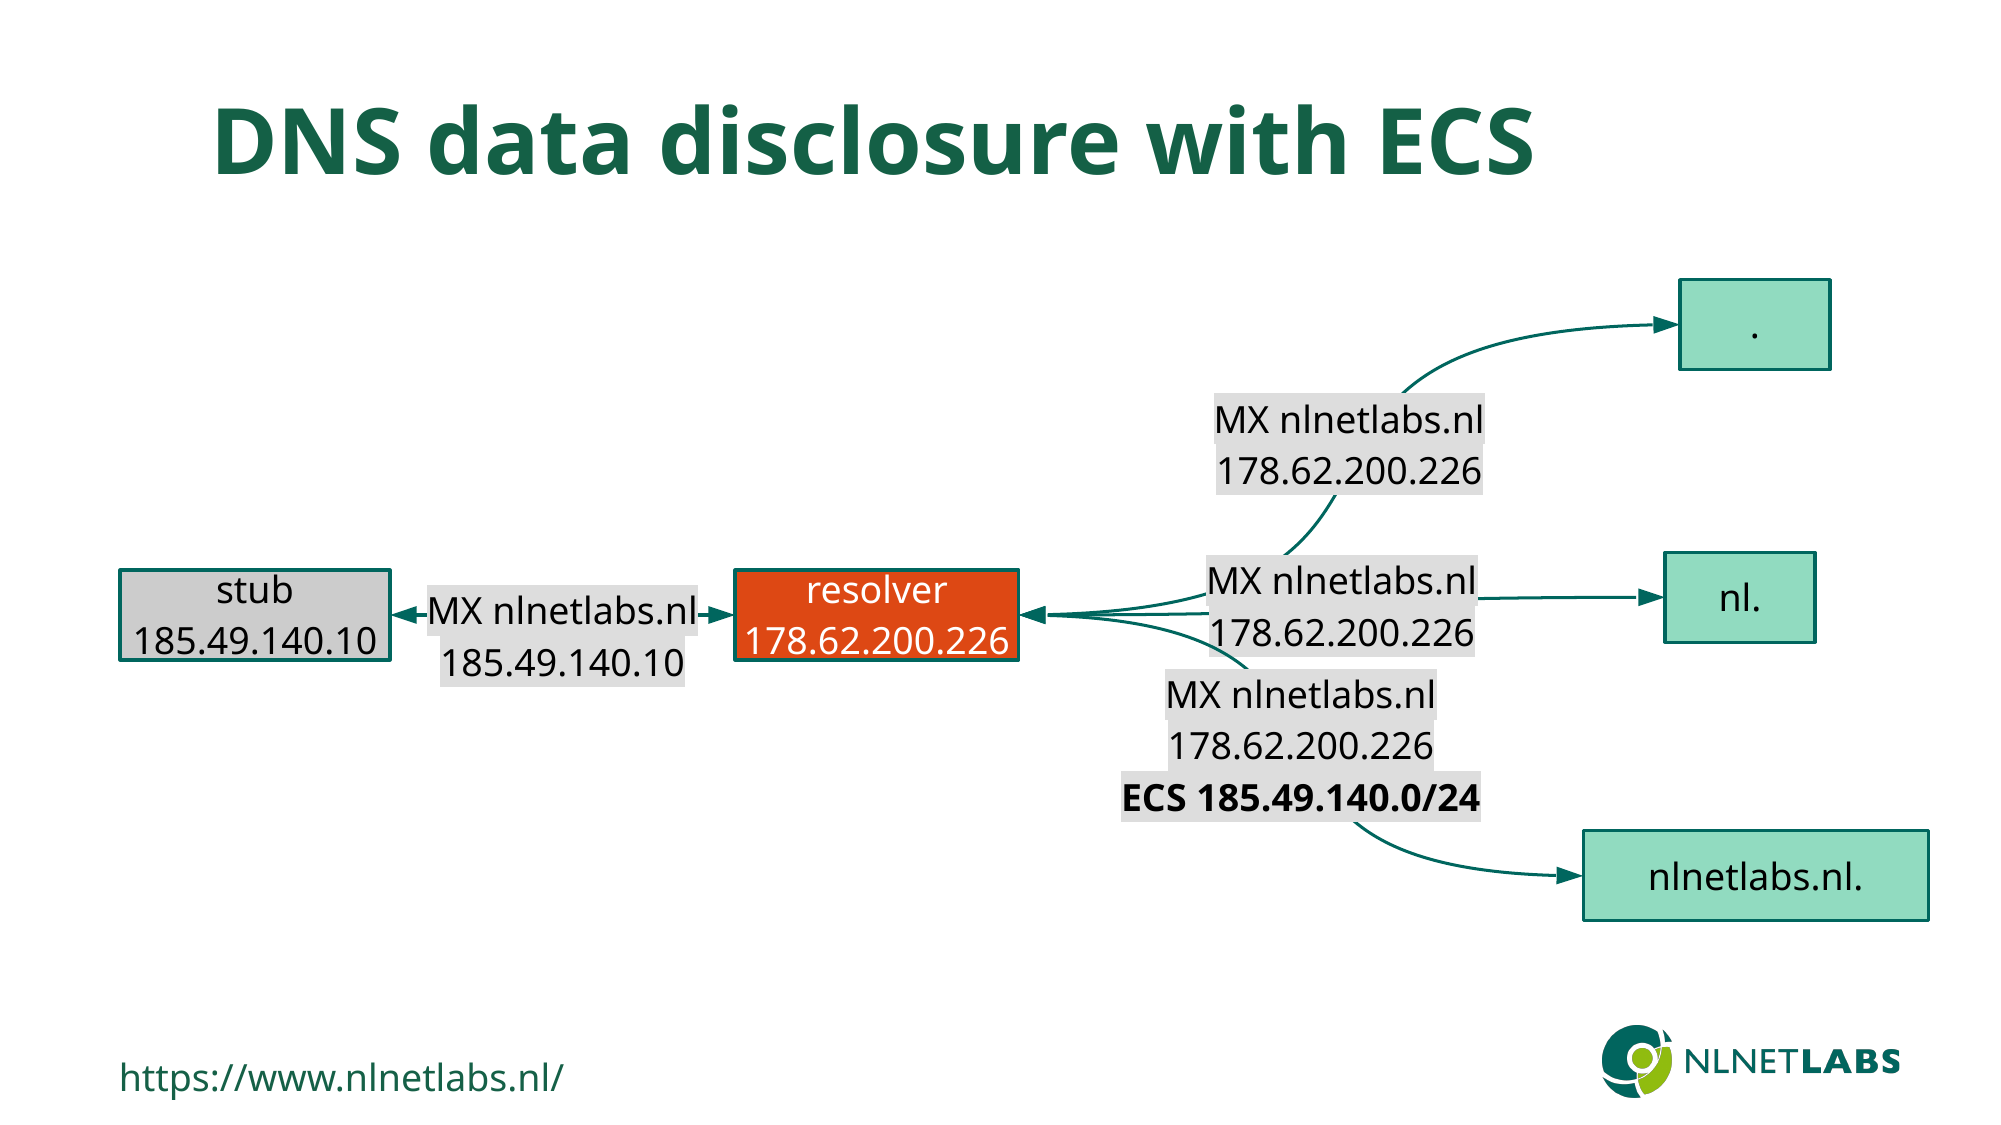

# DNS data disclosure with ECS
.
nl.
stub
185.49.140.10
resolver
178.62.200.226
nlnetlabs.nl.